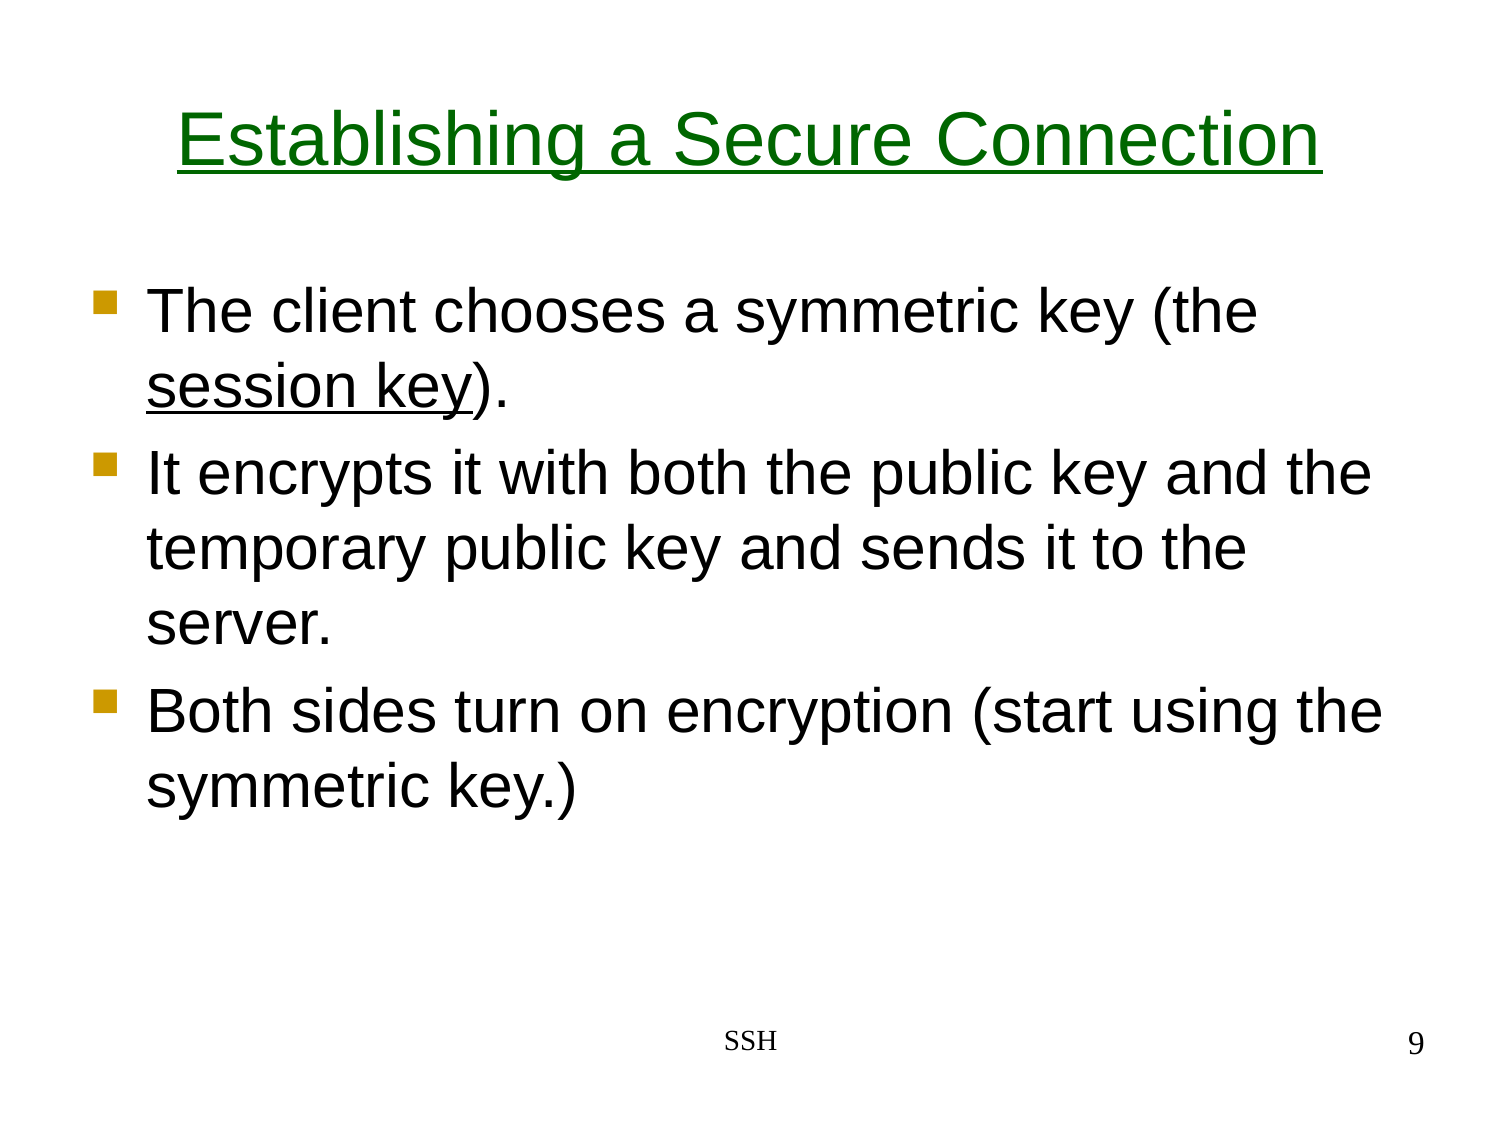

# Establishing a Secure Connection
The client chooses a symmetric key (the session key).
It encrypts it with both the public key and the temporary public key and sends it to the server.
Both sides turn on encryption (start using the symmetric key.)
SSH
9